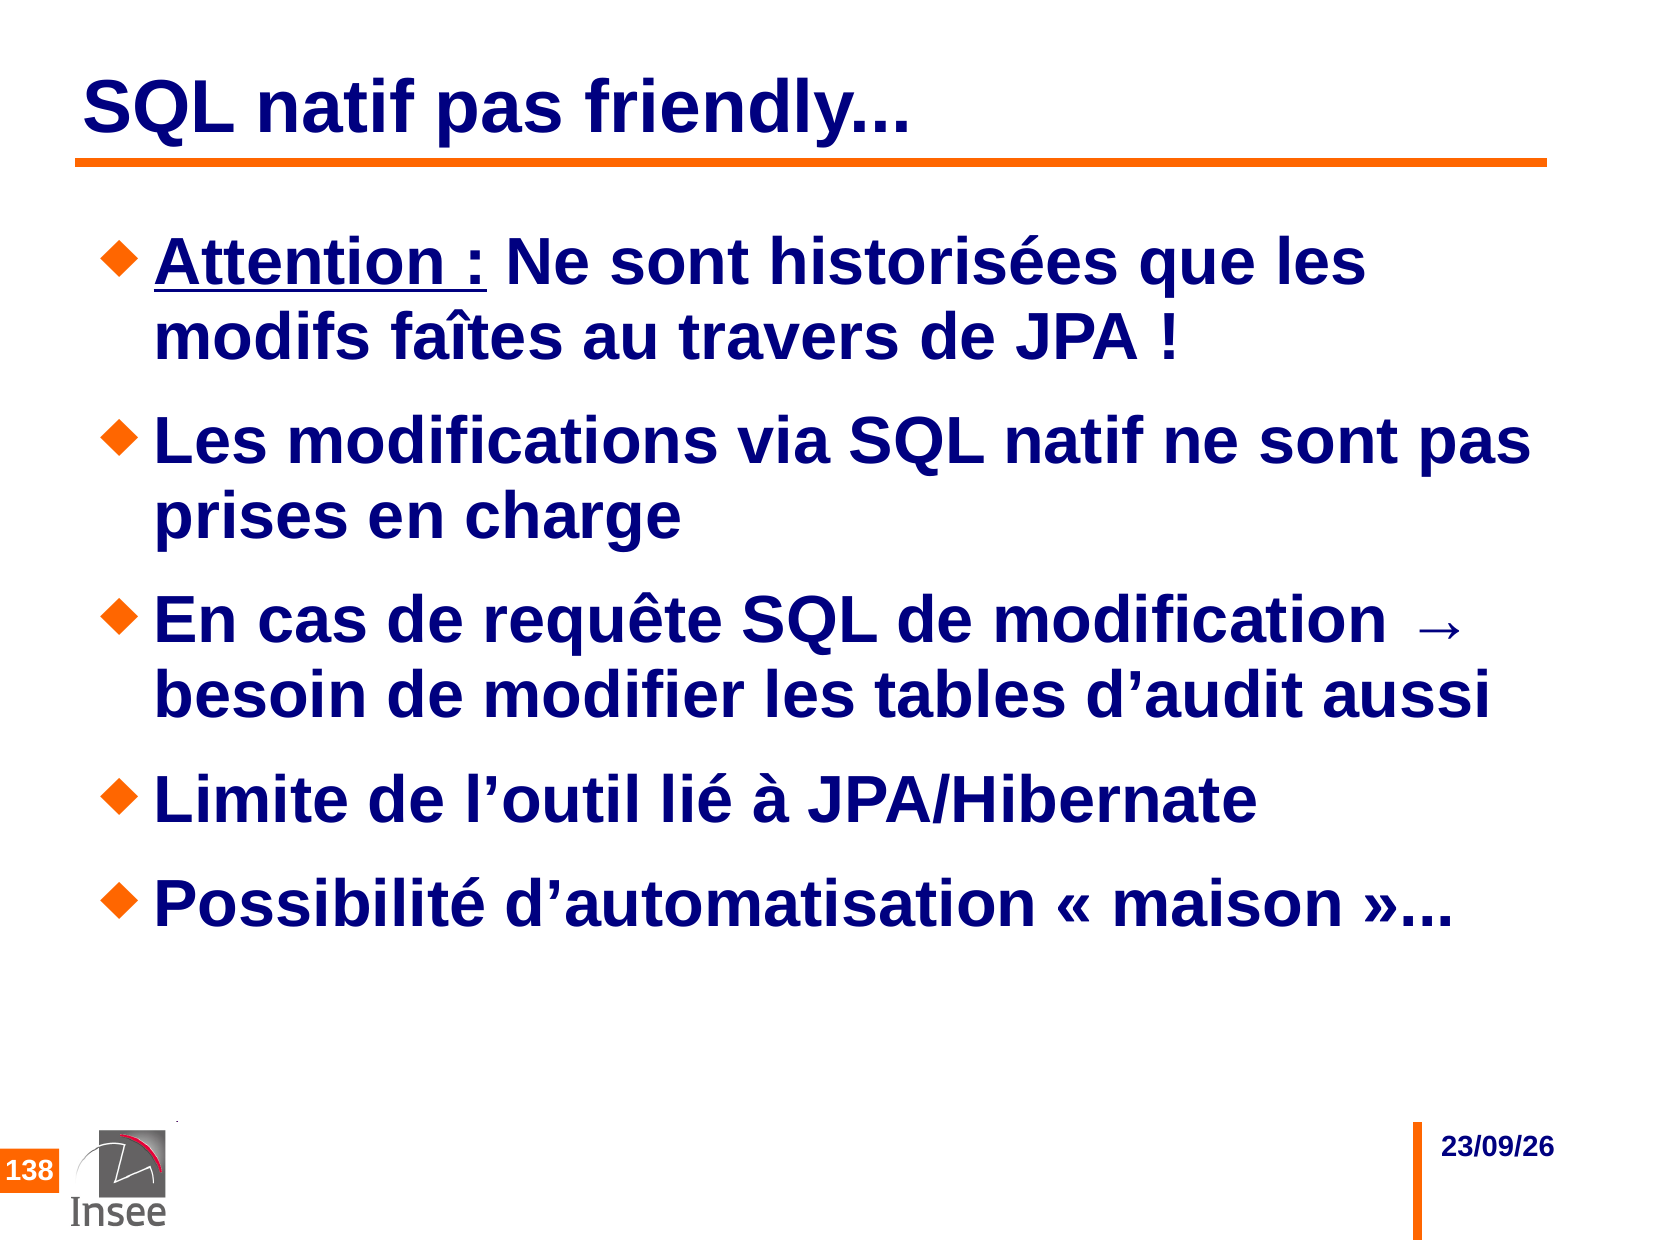

# SQL natif pas friendly...
Attention : Ne sont historisées que les modifs faîtes au travers de JPA !
Les modifications via SQL natif ne sont pas prises en charge
En cas de requête SQL de modification → besoin de modifier les tables d’audit aussi
Limite de l’outil lié à JPA/Hibernate
Possibilité d’automatisation « maison »...
138